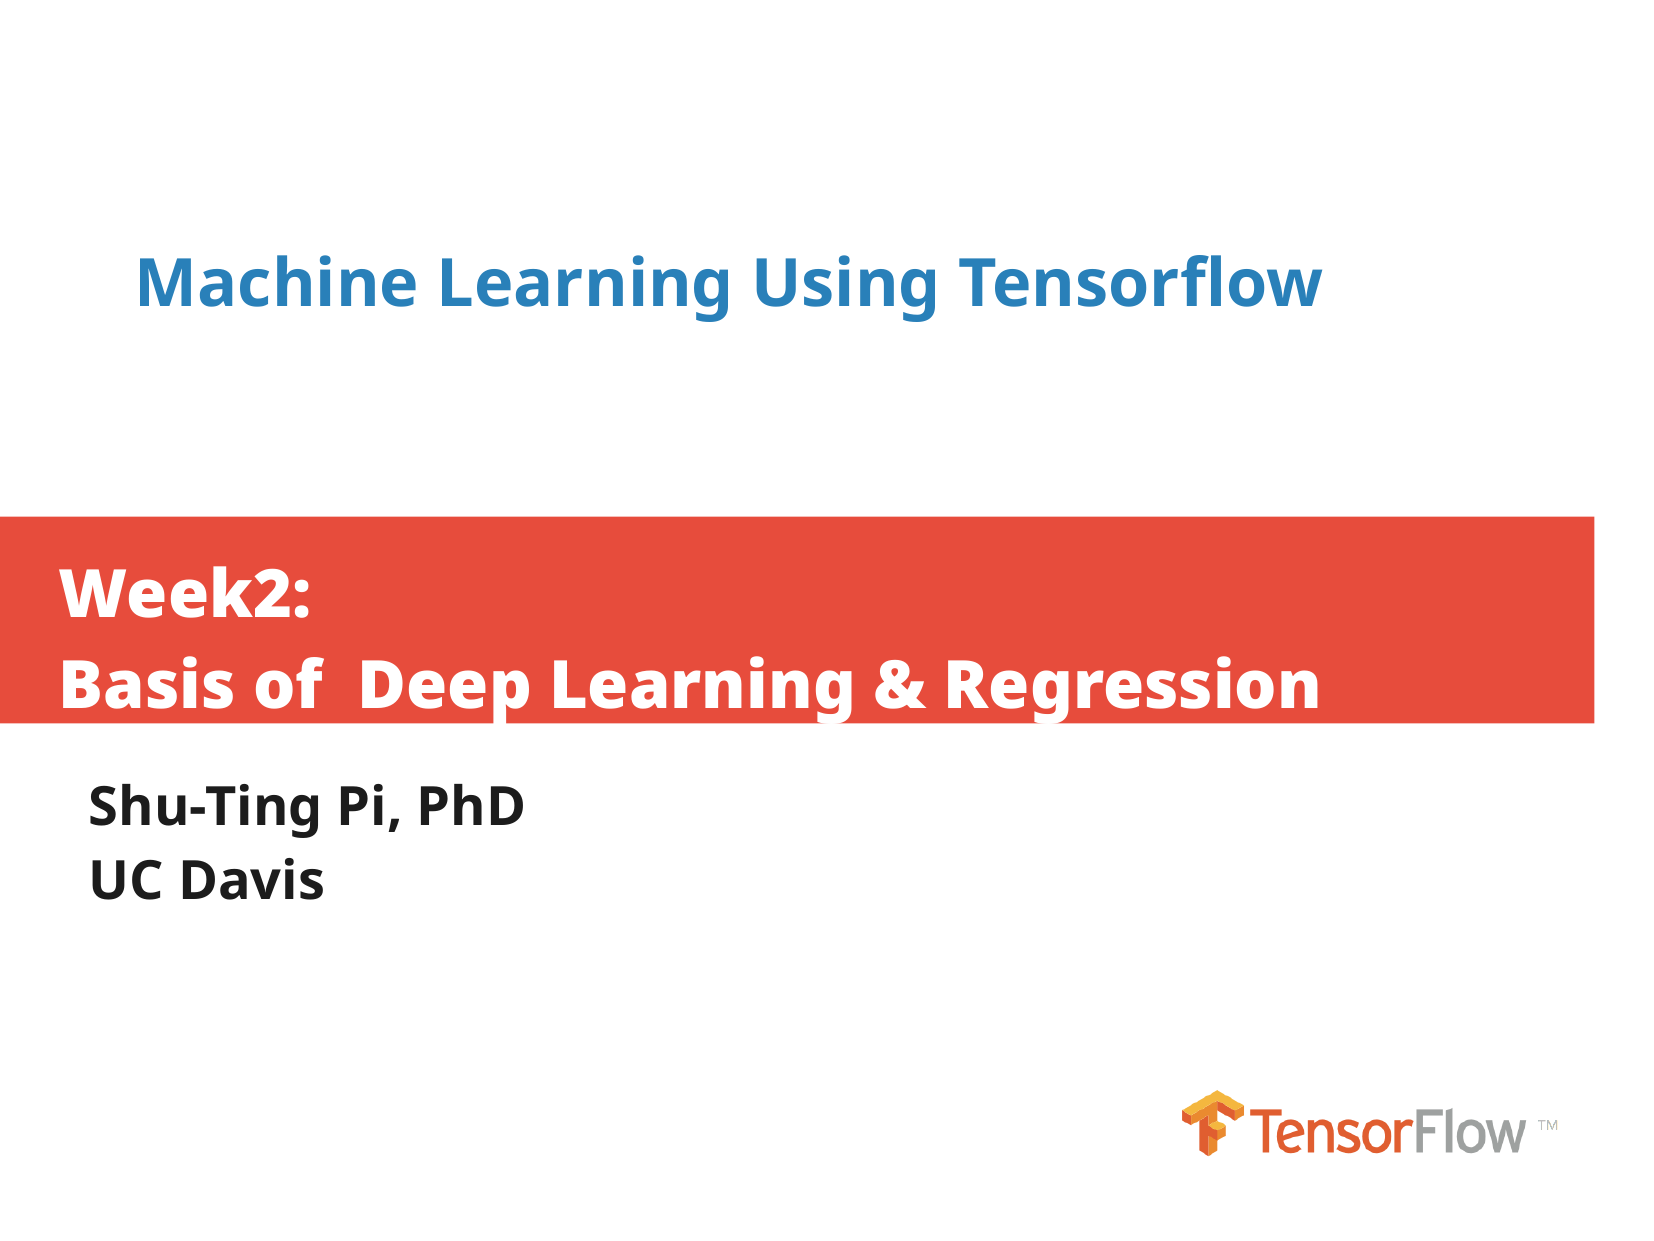

Machine Learning Using Tensorflow
# Week2: Basis of Deep Learning & Regression
Shu-Ting Pi, PhD
UC Davis